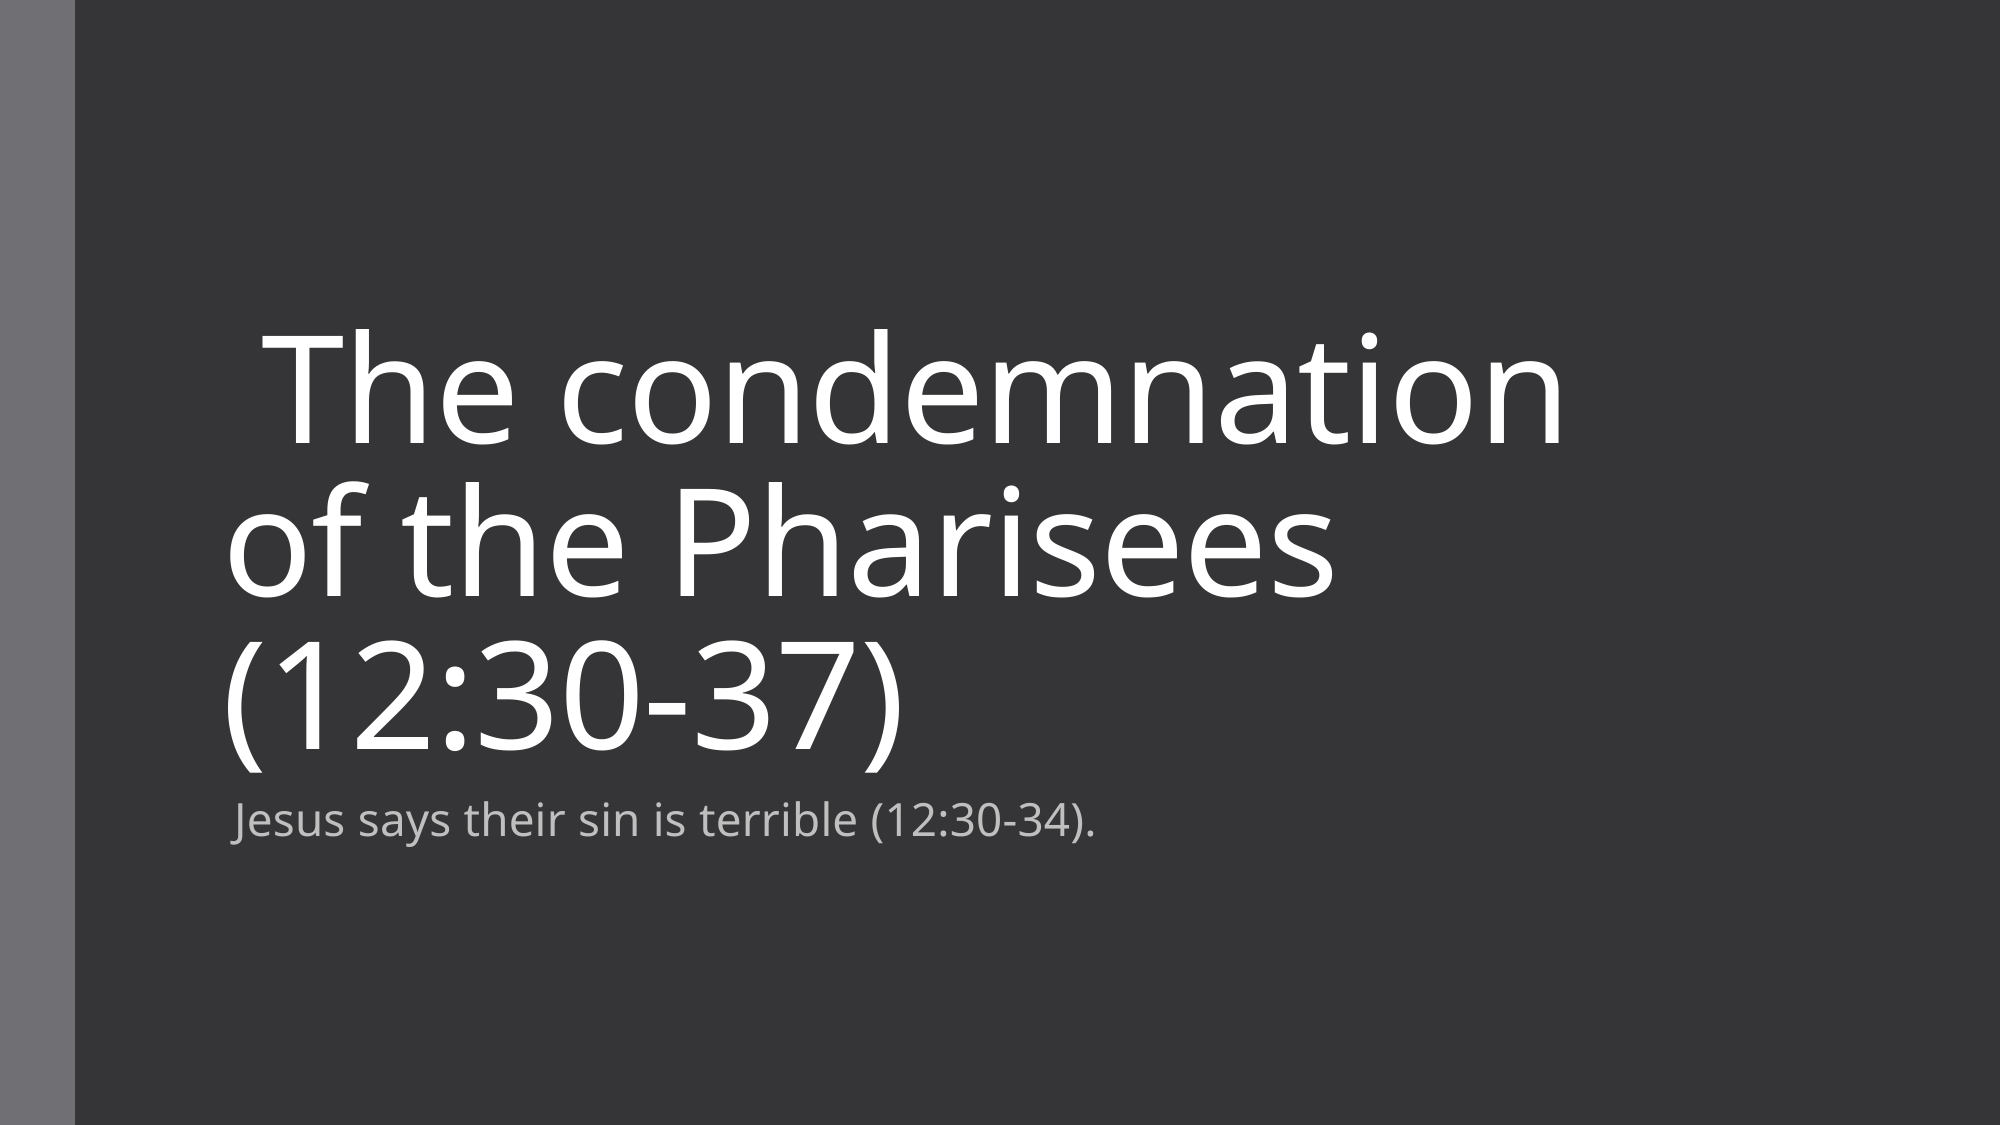

# The condemnation of the Pharisees (12:30-37)
 Jesus says their sin is terrible (12:30-34).